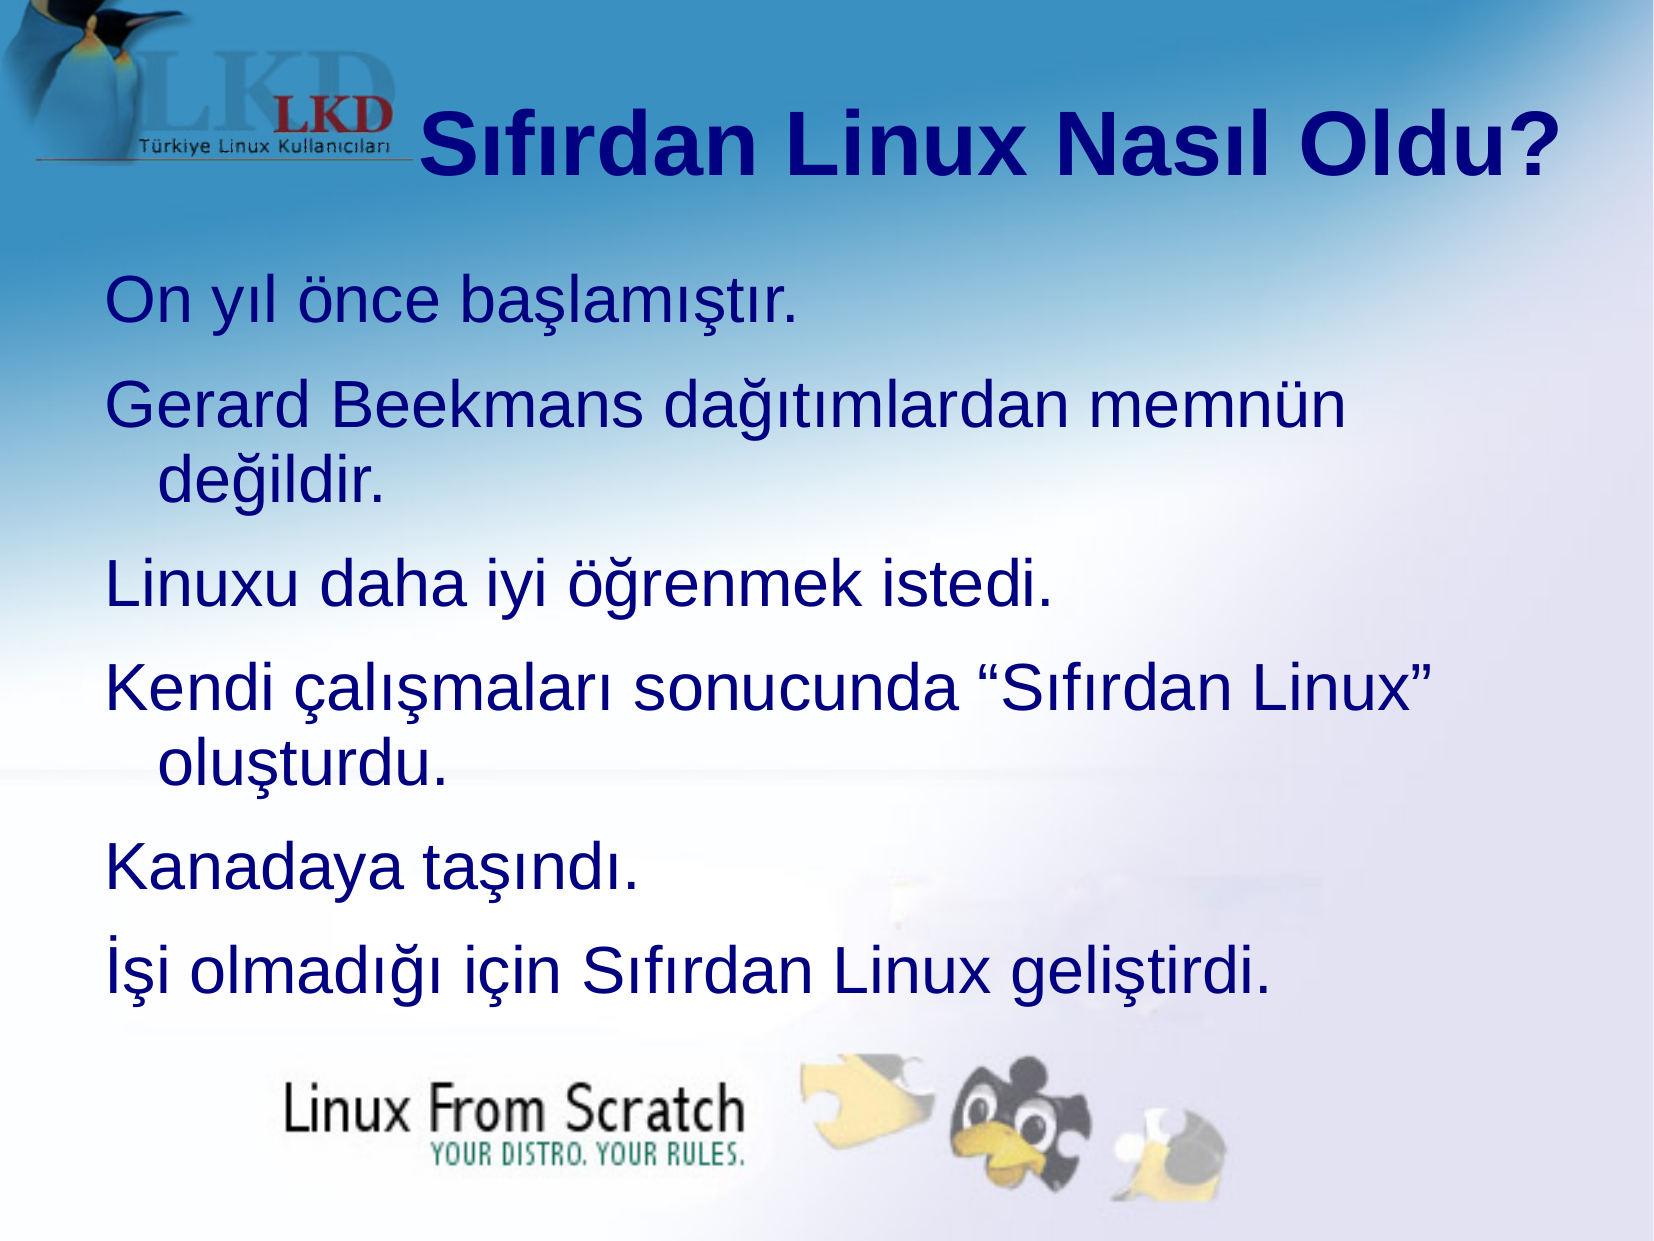

# Sıfırdan Linux Nasıl Oldu?
On yıl önce başlamıştır.
Gerard Beekmans dağıtımlardan memnün değildir.
Linuxu daha iyi öğrenmek istedi.
Kendi çalışmaları sonucunda “Sıfırdan Linux” oluşturdu.
Kanadaya taşındı.
İşi olmadığı için Sıfırdan Linux geliştirdi.